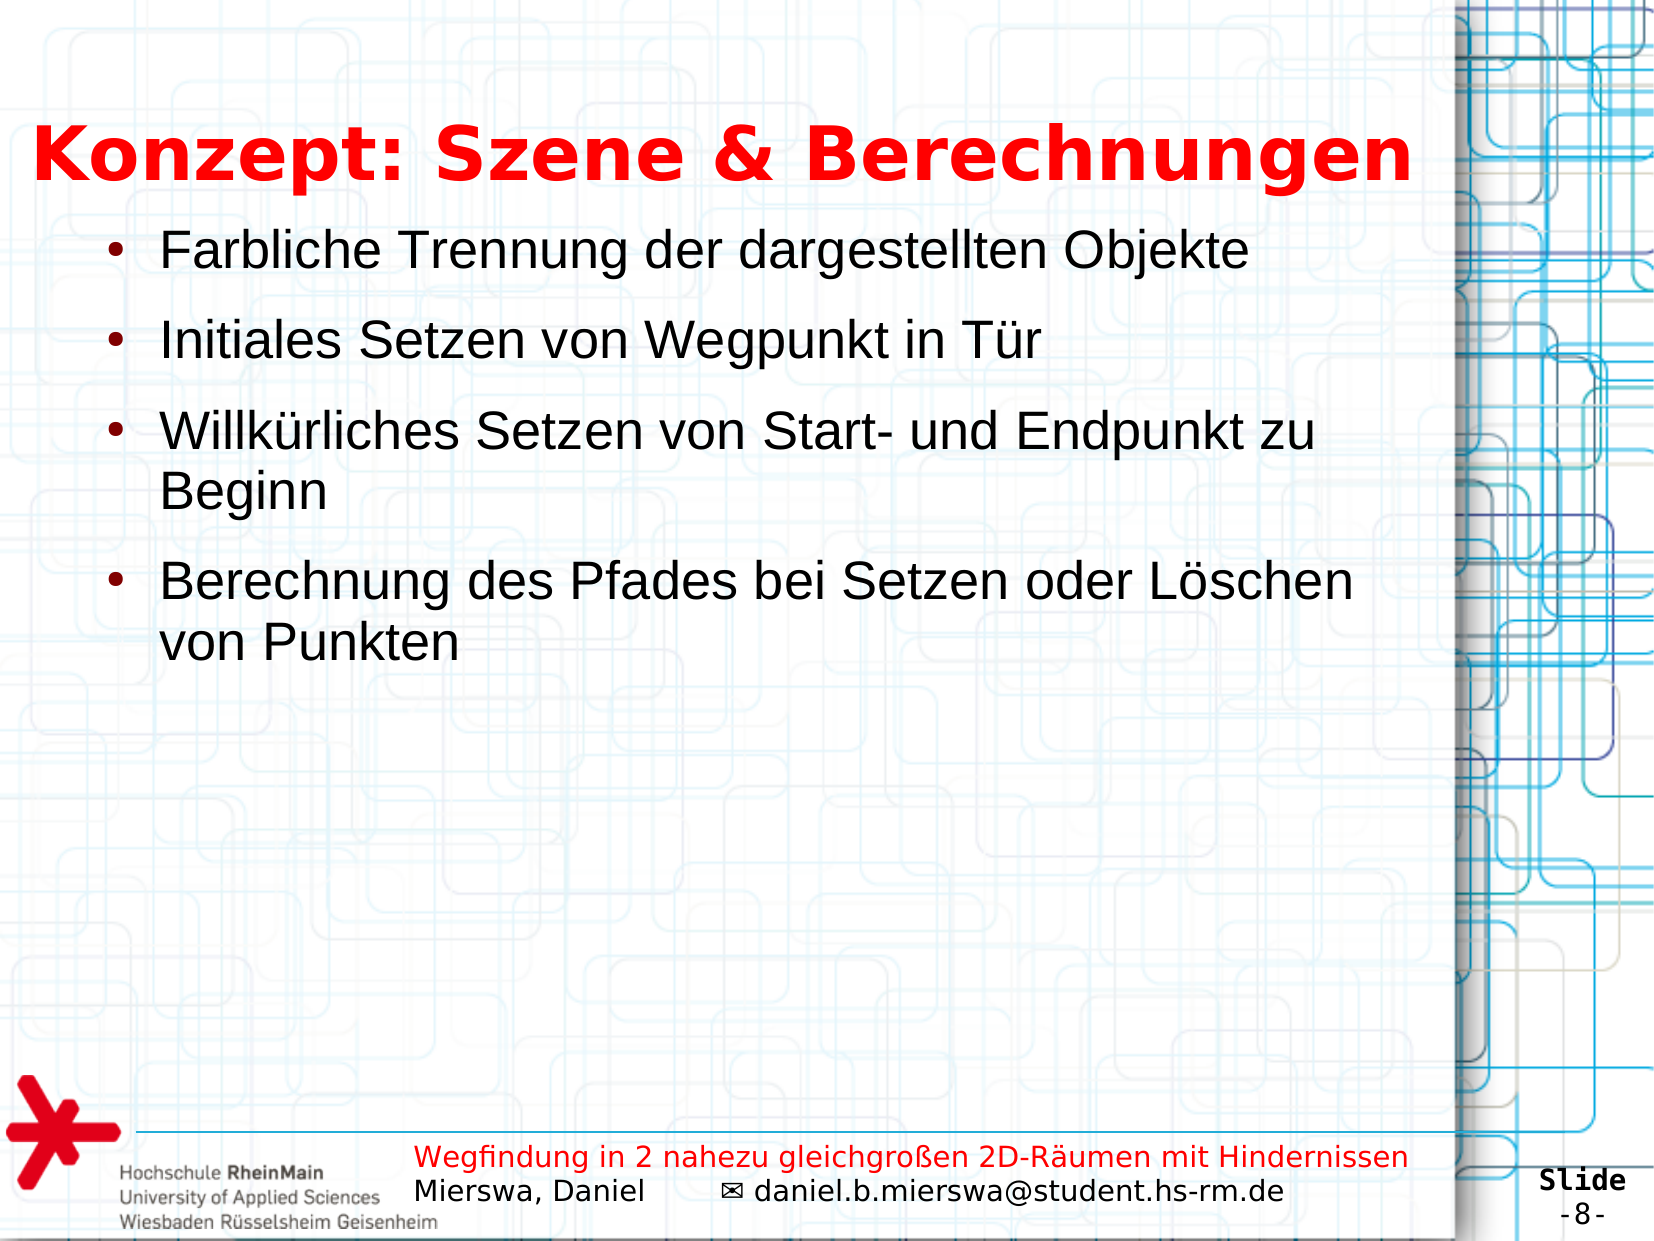

Konzept: Szene & Berechnungen
# Farbliche Trennung der dargestellten Objekte
Initiales Setzen von Wegpunkt in Tür
Willkürliches Setzen von Start- und Endpunkt zu Beginn
Berechnung des Pfades bei Setzen oder Löschen von Punkten
8